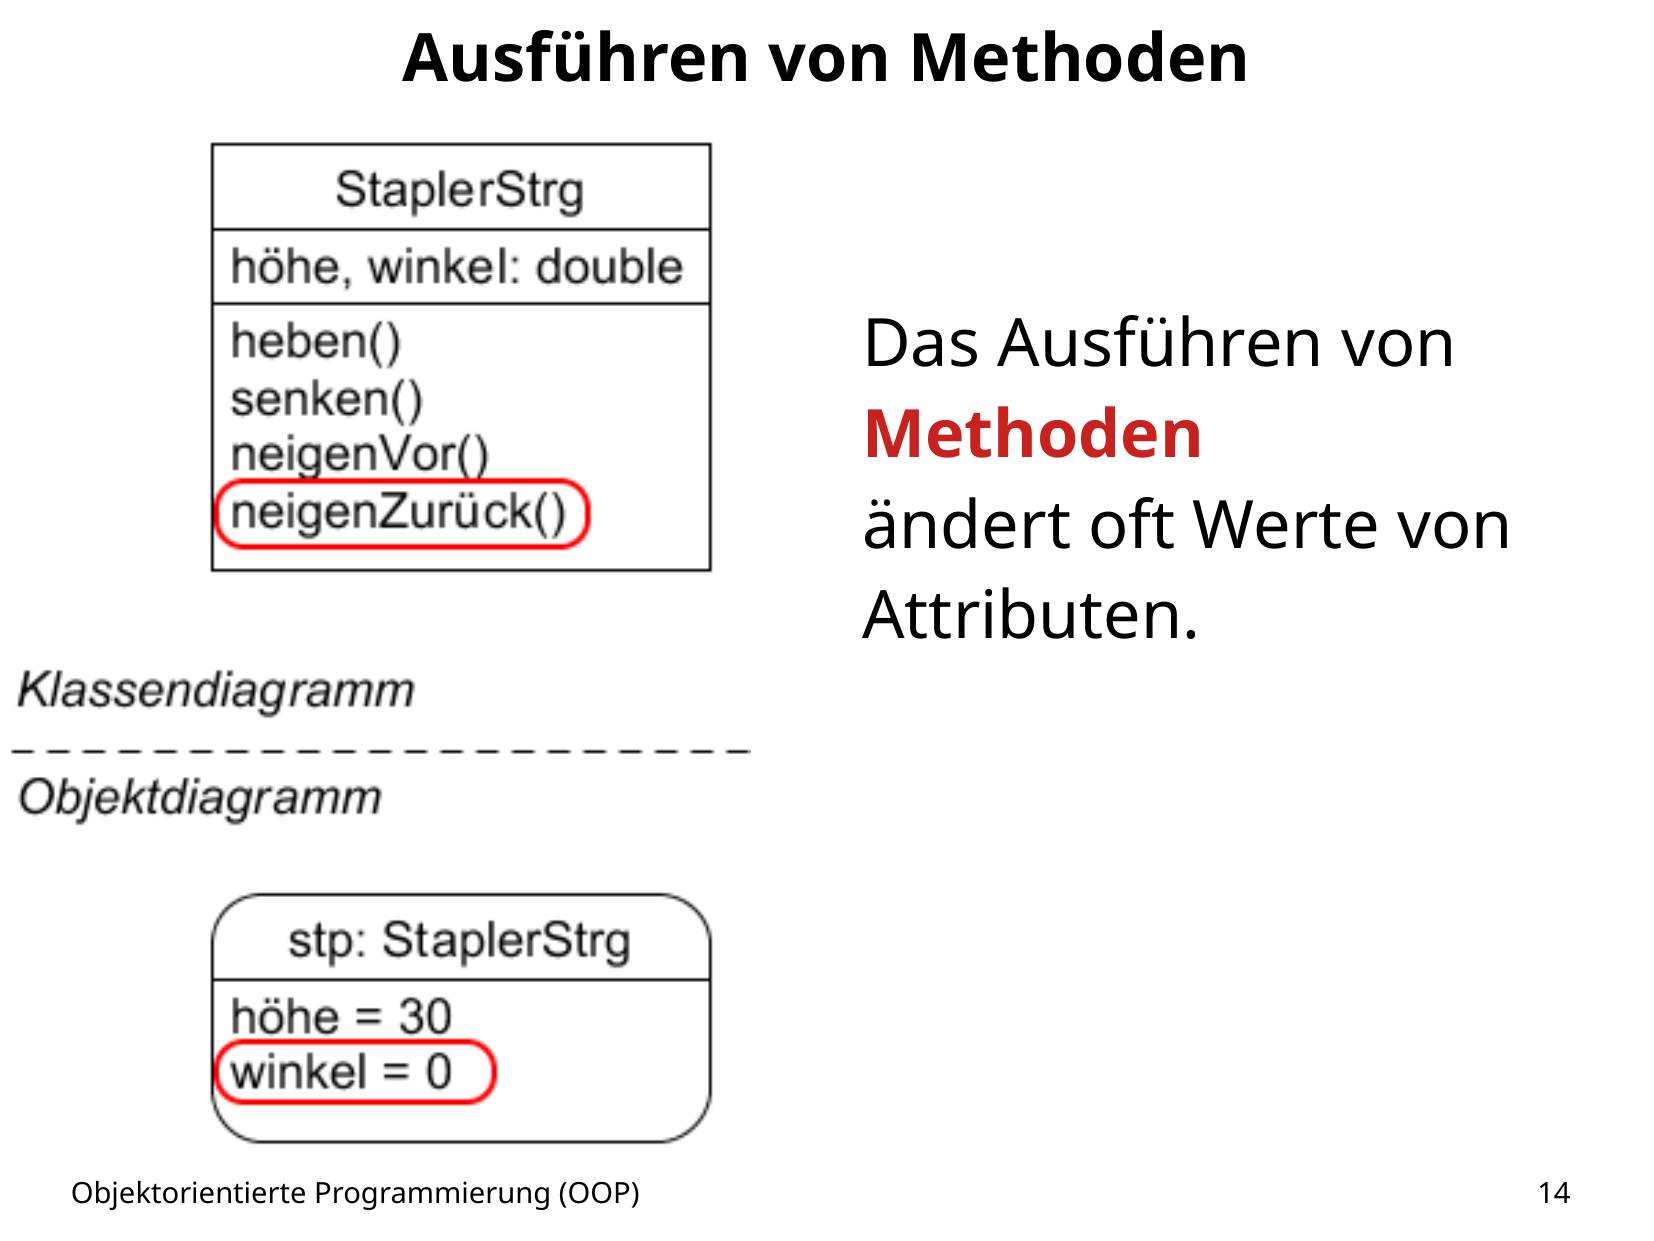

# Ausführen von Methoden
Das Ausführen von
Methoden
ändert oft Werte von
Attributen.
Objektorientierte Programmierung (OOP)
14